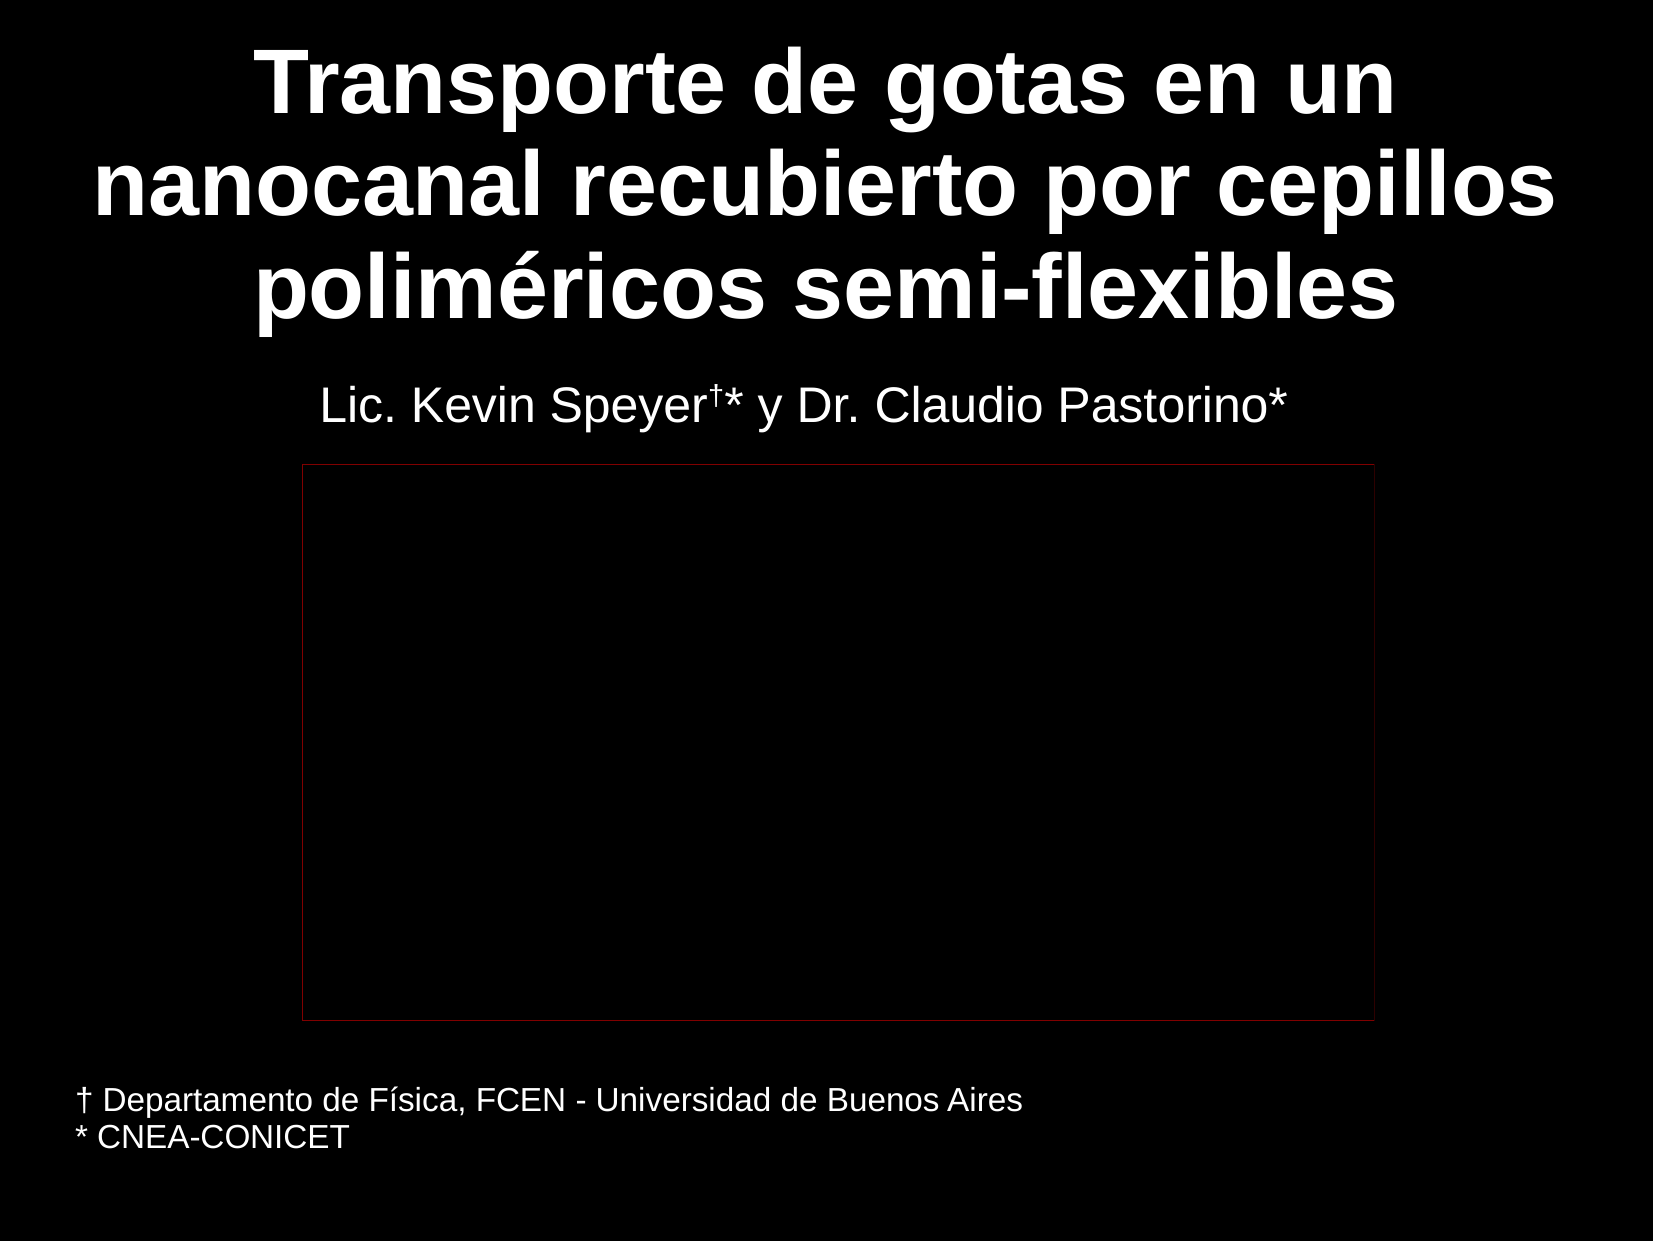

# Transporte de gotas en un nanocanal recubierto por cepillos poliméricos semi-flexibles
Lic. Kevin Speyer†* y Dr. Claudio Pastorino*
† Departamento de Física, FCEN - Universidad de Buenos Aires
* CNEA-CONICET